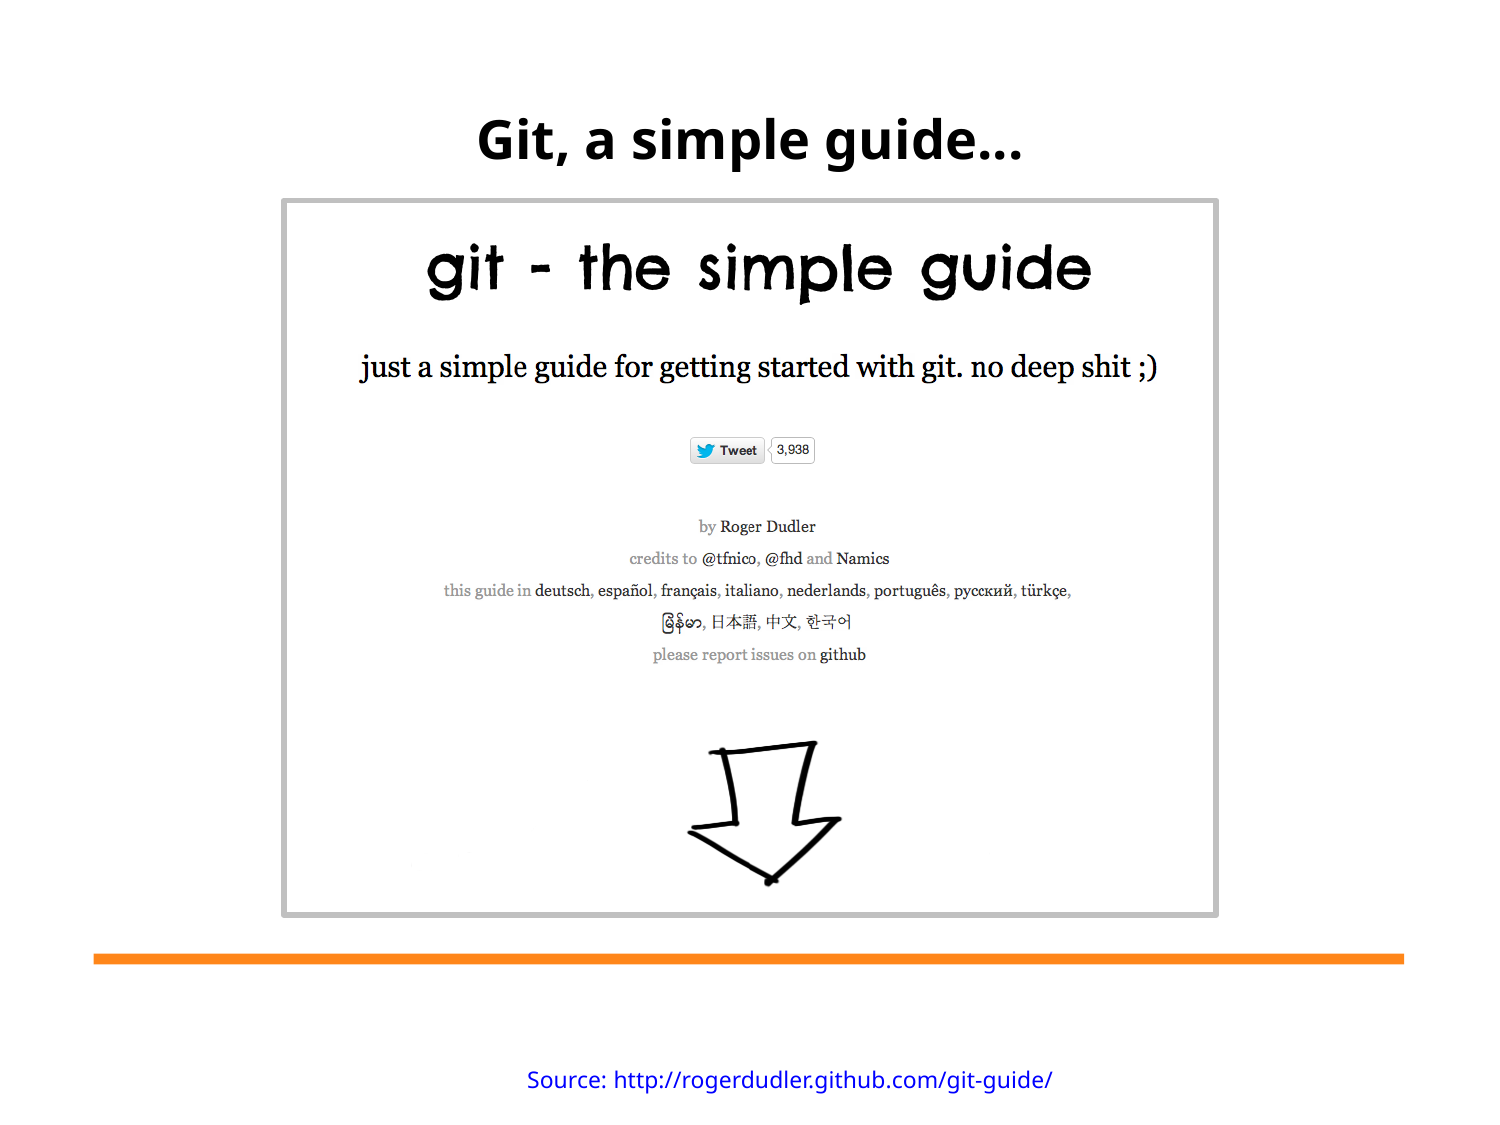

# Git, a simple guide...
Source: http://rogerdudler.github.com/git-guide/